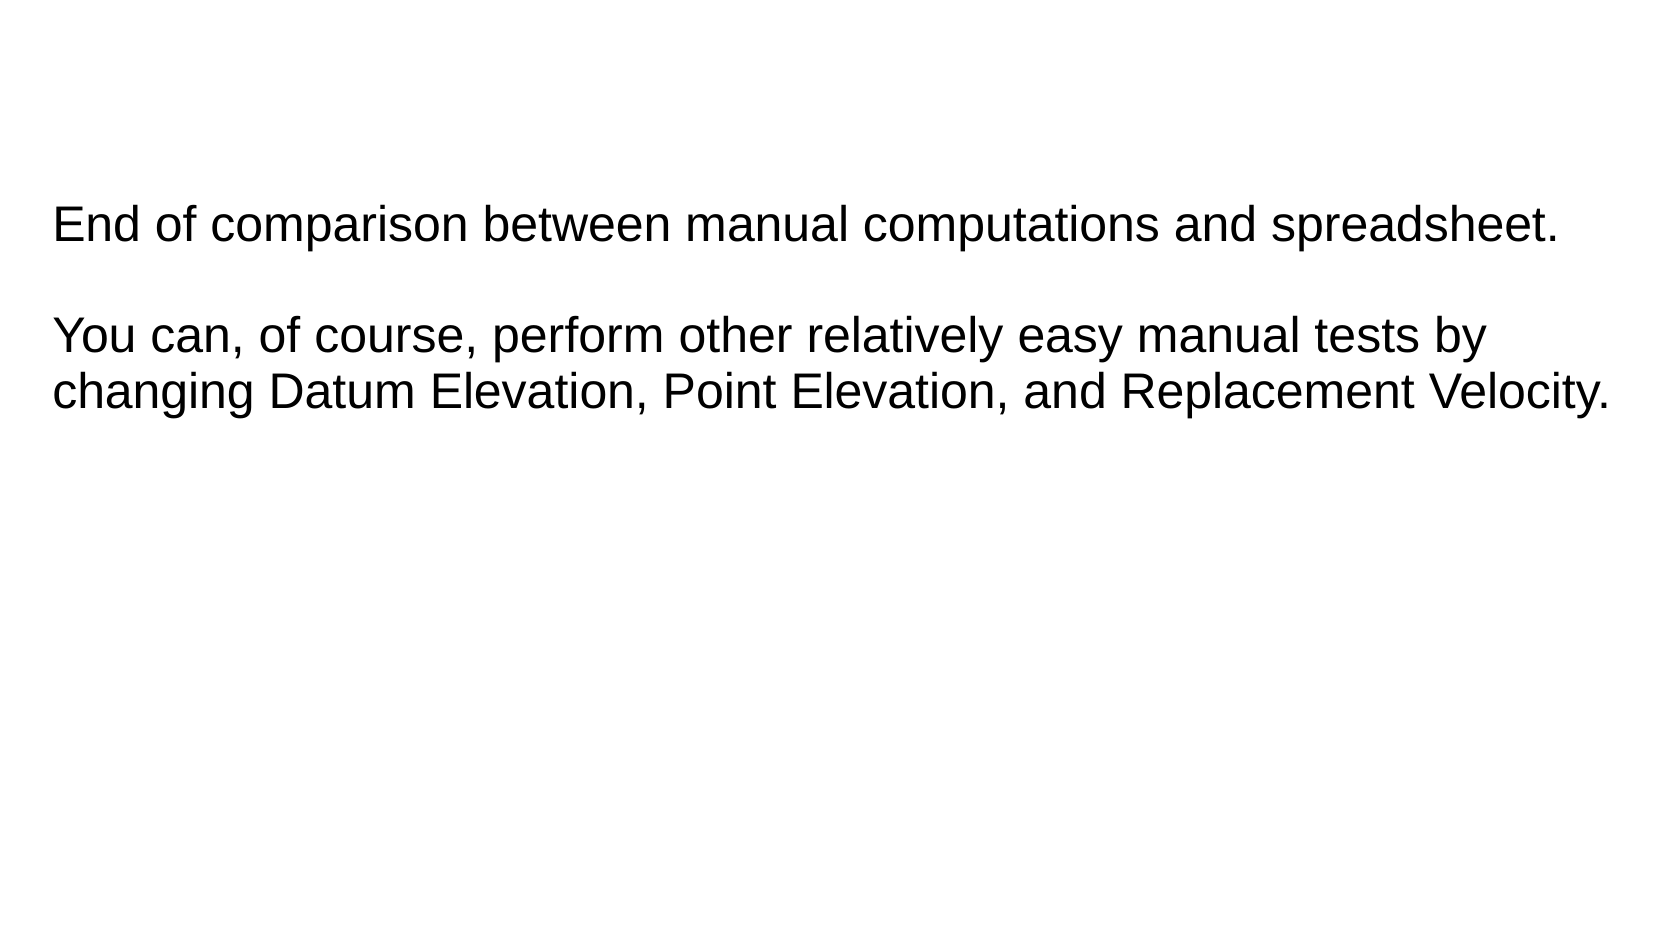

End of comparison between manual computations and spreadsheet.
You can, of course, perform other relatively easy manual tests by changing Datum Elevation, Point Elevation, and Replacement Velocity.